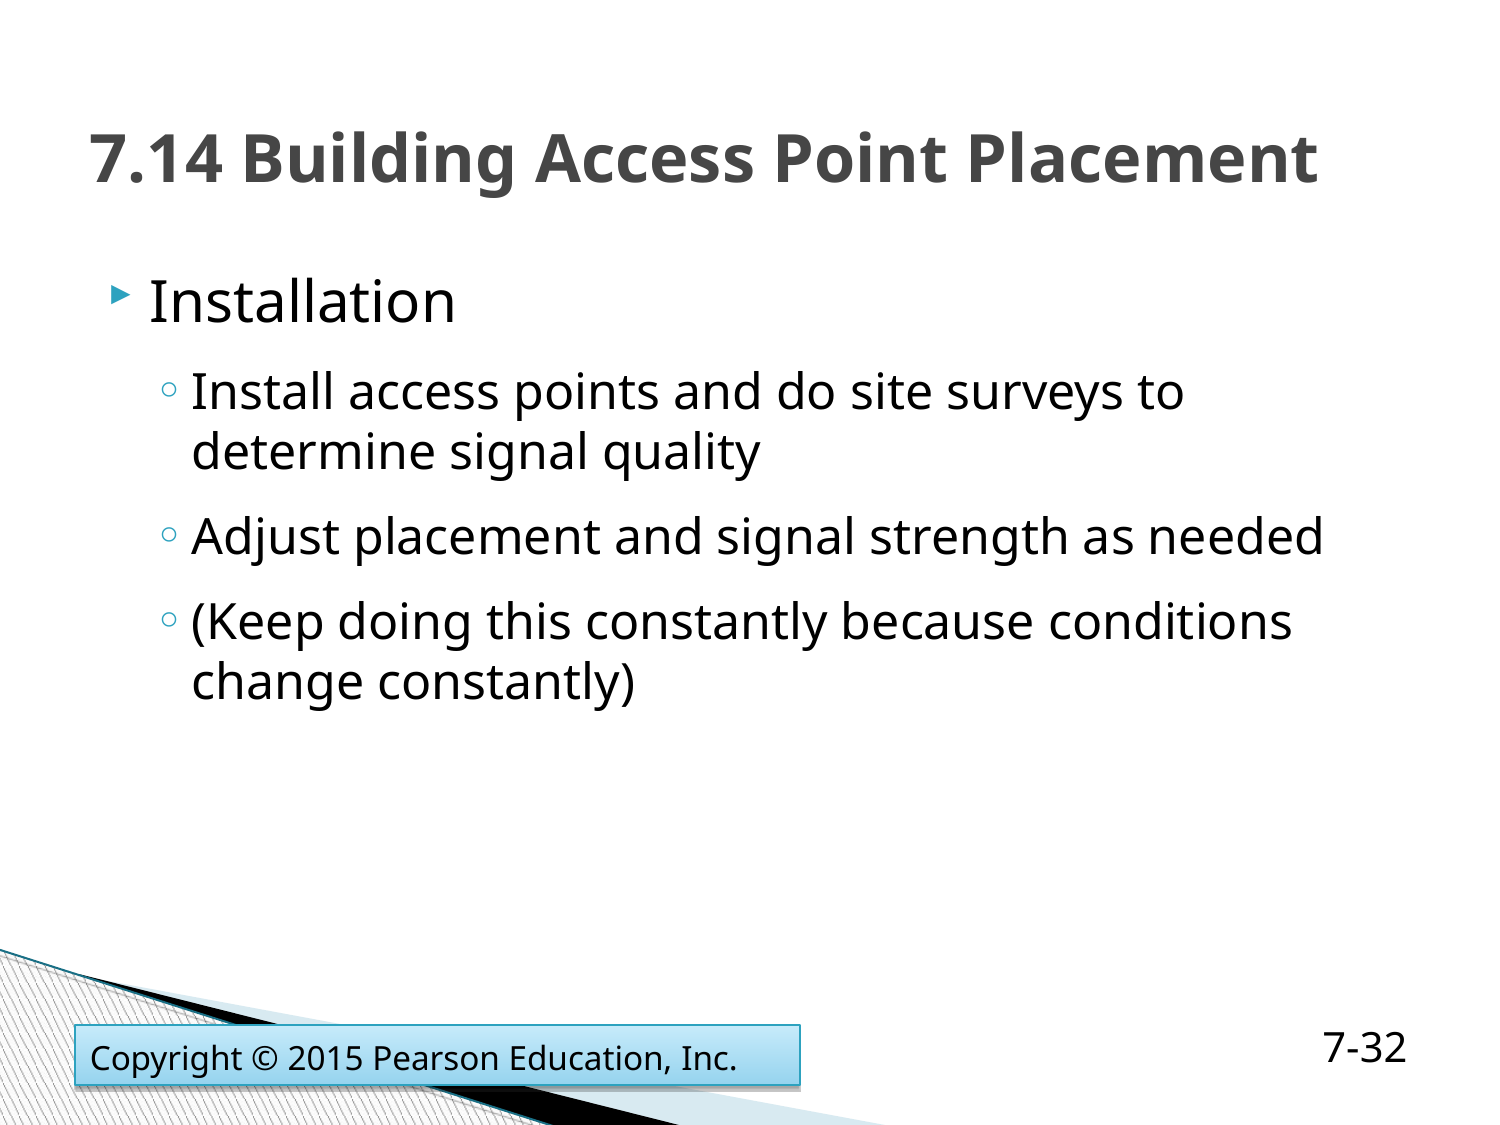

7.14 Building Access Point Placement
# Installation
Install access points and do site surveys to determine signal quality
Adjust placement and signal strength as needed
(Keep doing this constantly because conditions change constantly)
Copyright © 2015 Pearson Education, Inc.